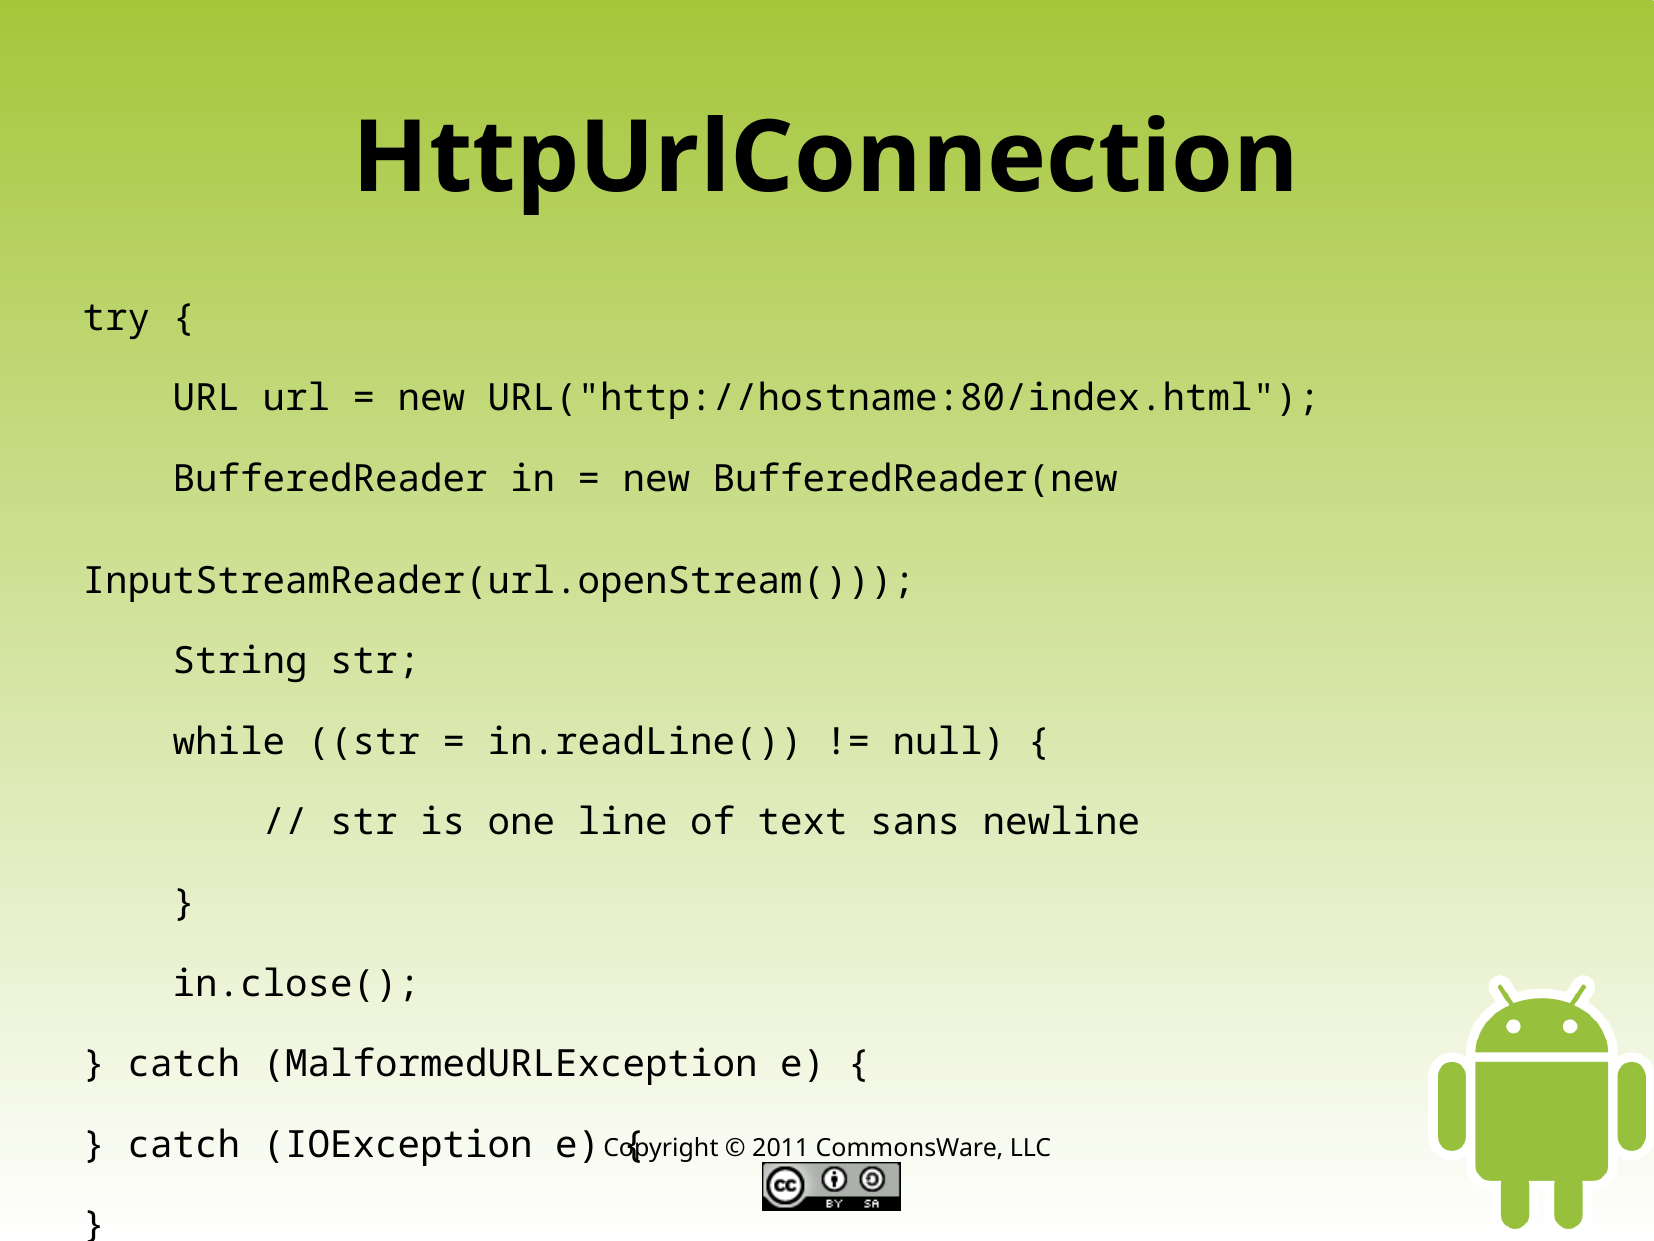

# HttpUrlConnection
try {
 URL url = new URL("http://hostname:80/index.html");
 BufferedReader in = new BufferedReader(new
									InputStreamReader(url.openStream()));
 String str;
 while ((str = in.readLine()) != null) {
 // str is one line of text sans newline
 }
 in.close();
} catch (MalformedURLException e) {
} catch (IOException e) {
}